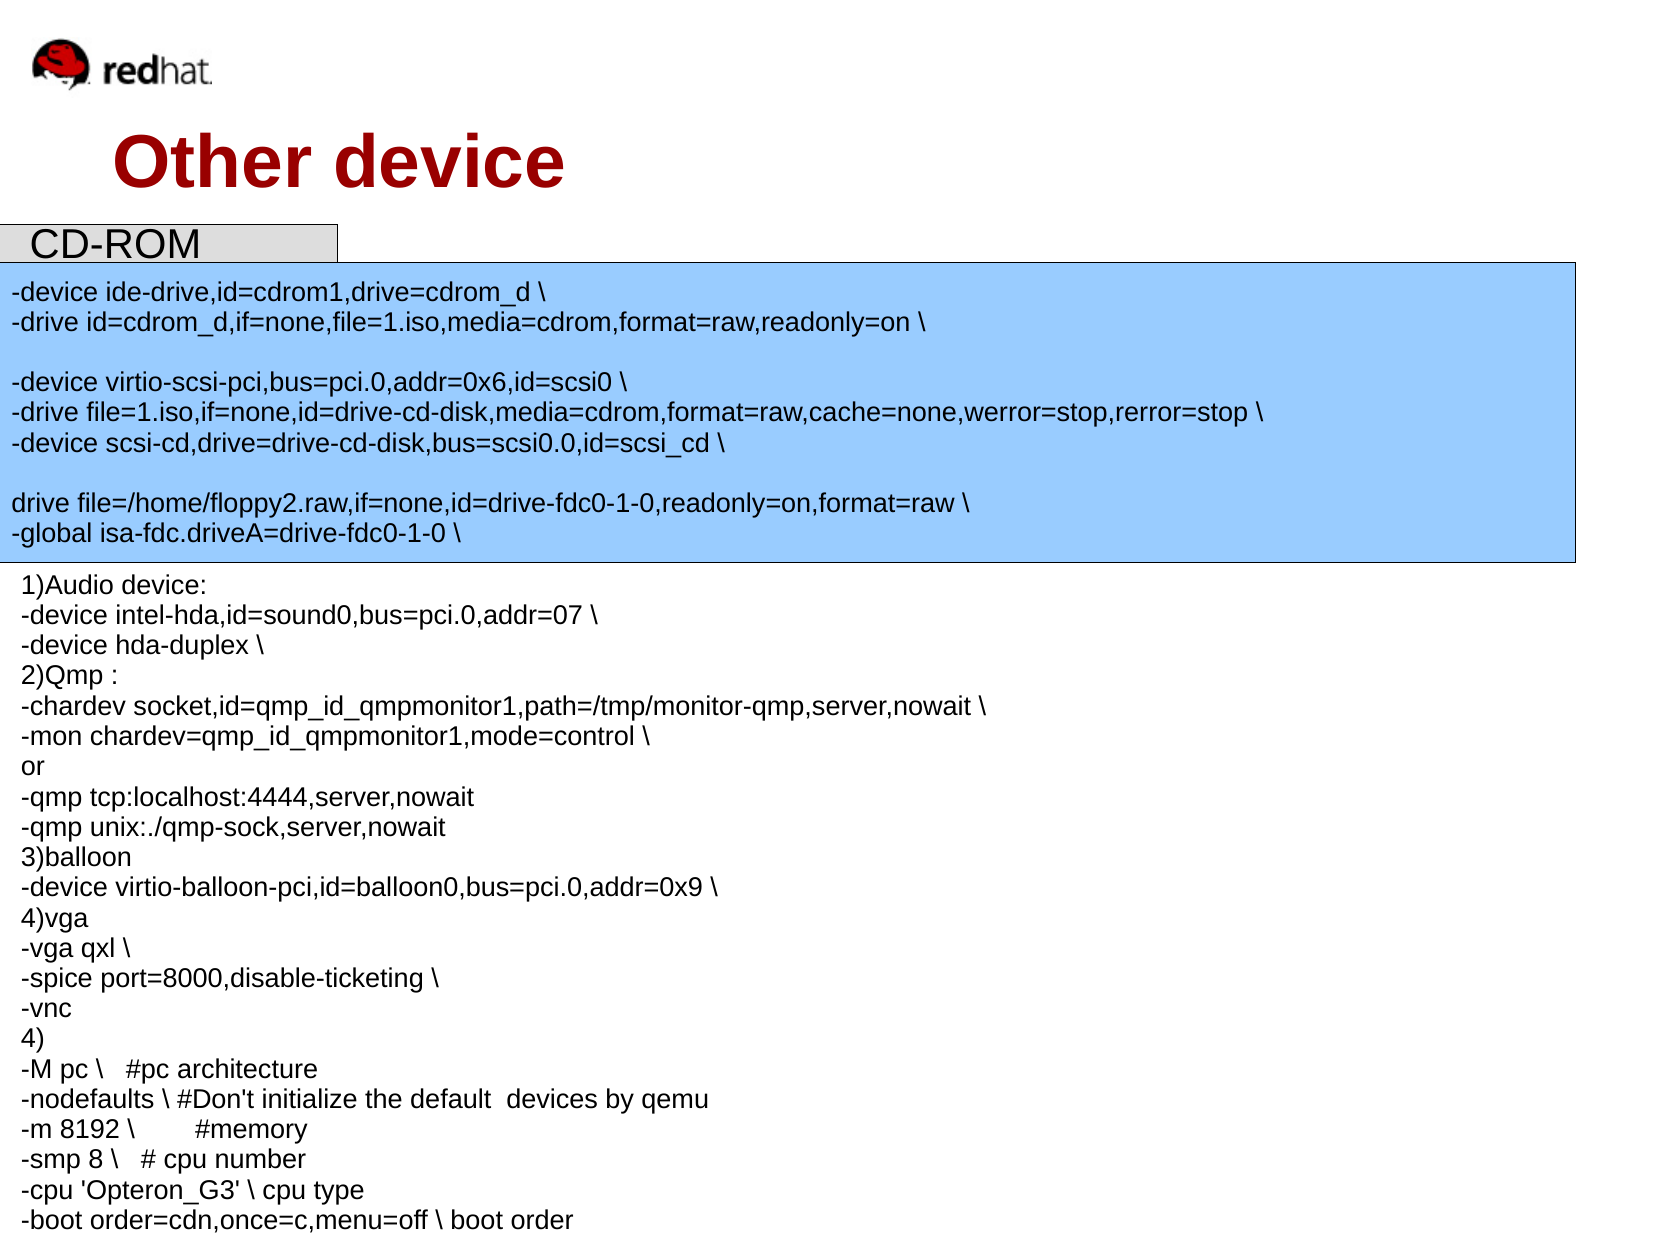

Other device
CD-ROM
-device ide-drive,id=cdrom1,drive=cdrom_d \
-drive id=cdrom_d,if=none,file=1.iso,media=cdrom,format=raw,readonly=on \
-device virtio-scsi-pci,bus=pci.0,addr=0x6,id=scsi0 \
-drive file=1.iso,if=none,id=drive-cd-disk,media=cdrom,format=raw,cache=none,werror=stop,rerror=stop \
-device scsi-cd,drive=drive-cd-disk,bus=scsi0.0,id=scsi_cd \
drive file=/home/floppy2.raw,if=none,id=drive-fdc0-1-0,readonly=on,format=raw \
-global isa-fdc.driveA=drive-fdc0-1-0 \
1)Audio device:
-device intel-hda,id=sound0,bus=pci.0,addr=07 \
-device hda-duplex \
2)Qmp :
-chardev socket,id=qmp_id_qmpmonitor1,path=/tmp/monitor-qmp,server,nowait \
-mon chardev=qmp_id_qmpmonitor1,mode=control \
or
-qmp tcp:localhost:4444,server,nowait
-qmp unix:./qmp-sock,server,nowait
3)balloon
-device virtio-balloon-pci,id=balloon0,bus=pci.0,addr=0x9 \
4)vga
-vga qxl \
-spice port=8000,disable-ticketing \
-vnc
4)
-M pc \ #pc architecture
-nodefaults \ #Don't initialize the default devices by qemu
-m 8192 \ #memory
-smp 8 \ # cpu number
-cpu 'Opteron_G3' \ cpu type
-boot order=cdn,once=c,menu=off \ boot order